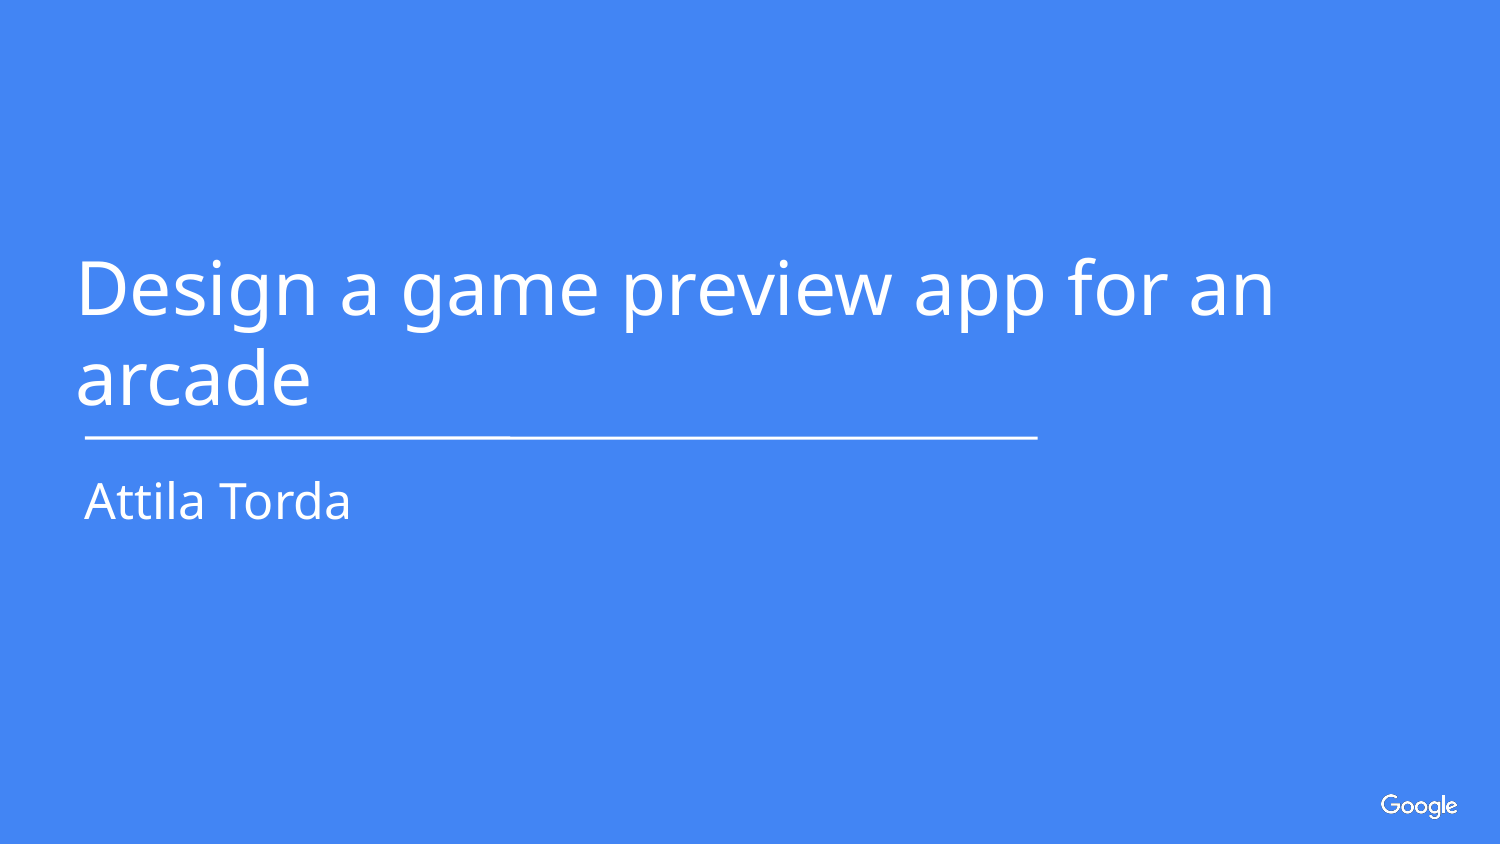

Design a game preview app for an arcade
Attila Torda